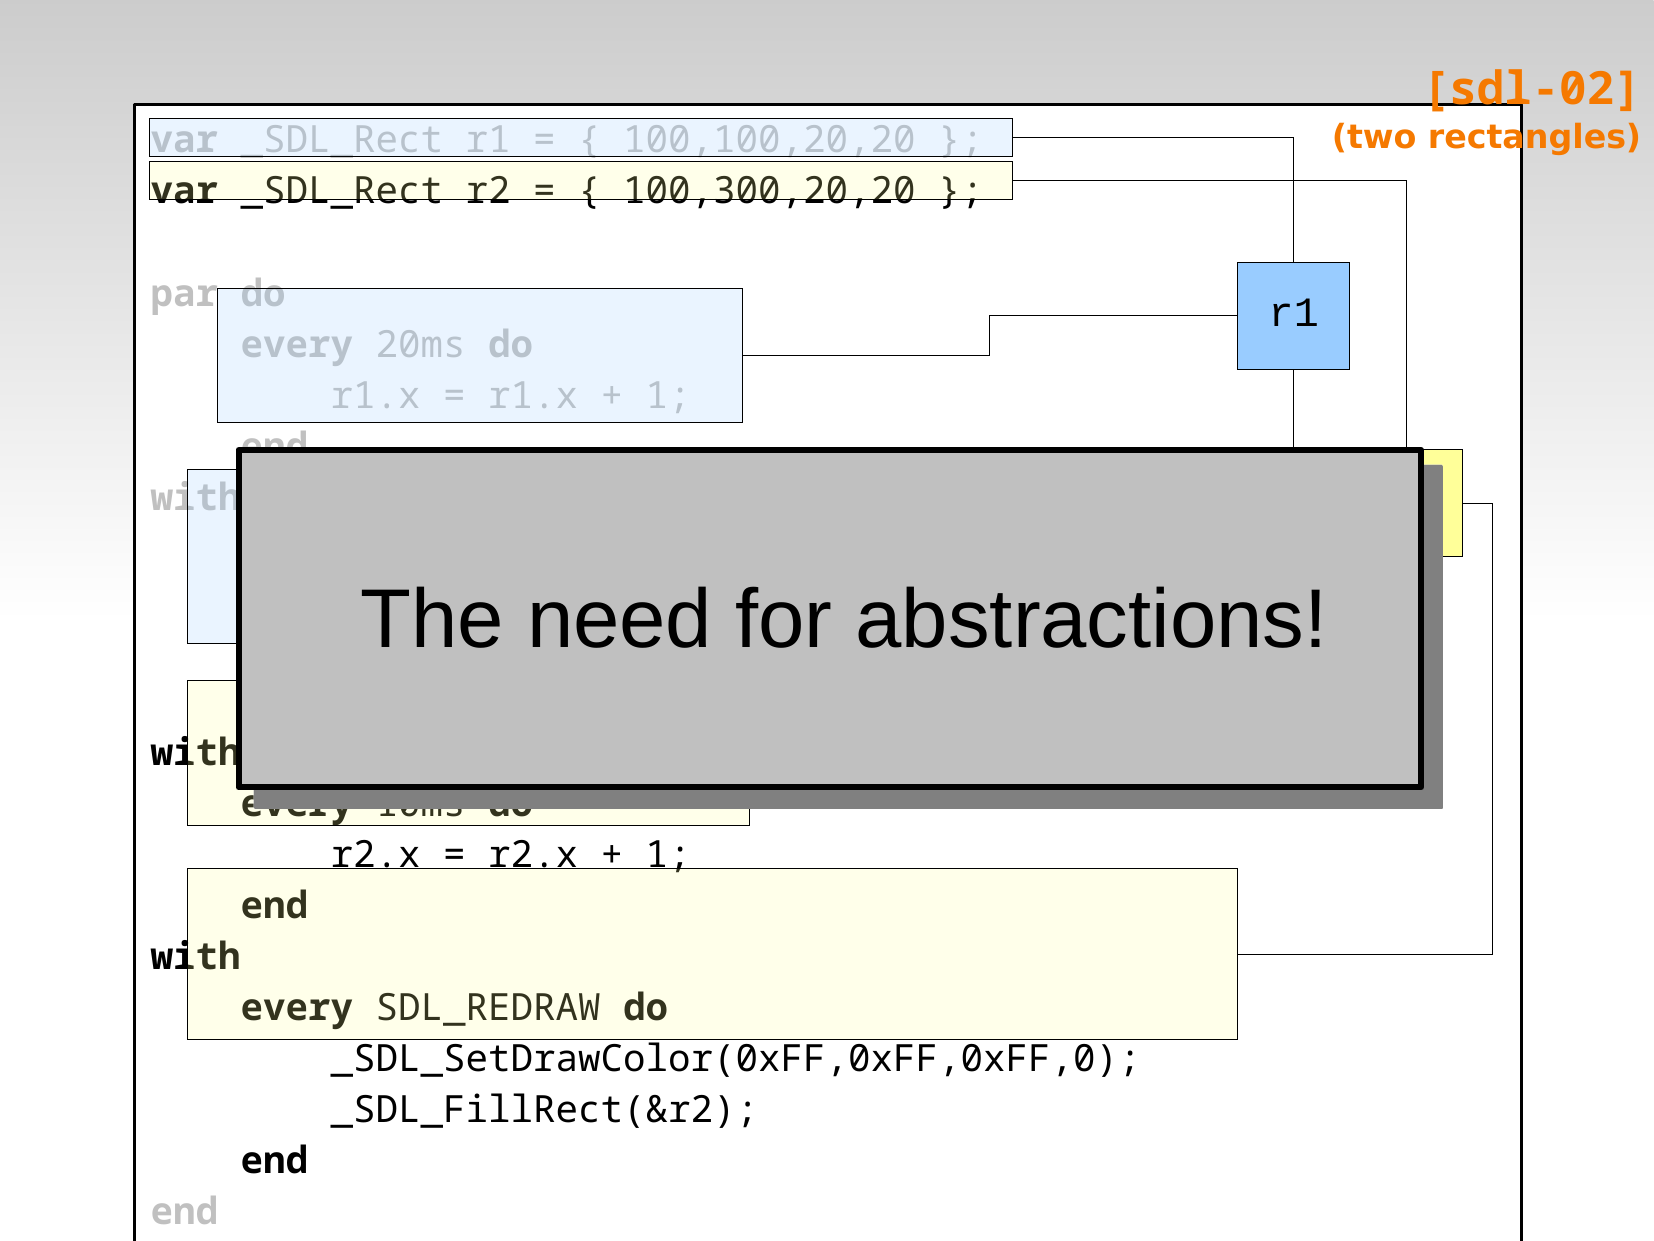

# [sdl-02] (two rectangles)
var _SDL_Rect r1 = { 100,100,20,20 };
var _SDL_Rect r2 = { 100,300,20,20 };
par do
 every 20ms do
 r1.x = r1.x + 1;
 end
with
 every SDL_REDRAW do
 _SDL_SetDrawColor(ren,0xFF,0xFF,0xFF,0);
 _SDL_FillRect(ren, &r1);
 end
with
 every 10ms do
 r2.x = r2.x + 1;
 end
with
 every SDL_REDRAW do
 _SDL_SetDrawColor(0xFF,0xFF,0xFF,0);
 _SDL_FillRect(&r2);
 end
end
r1
The need for abstractions!
r2